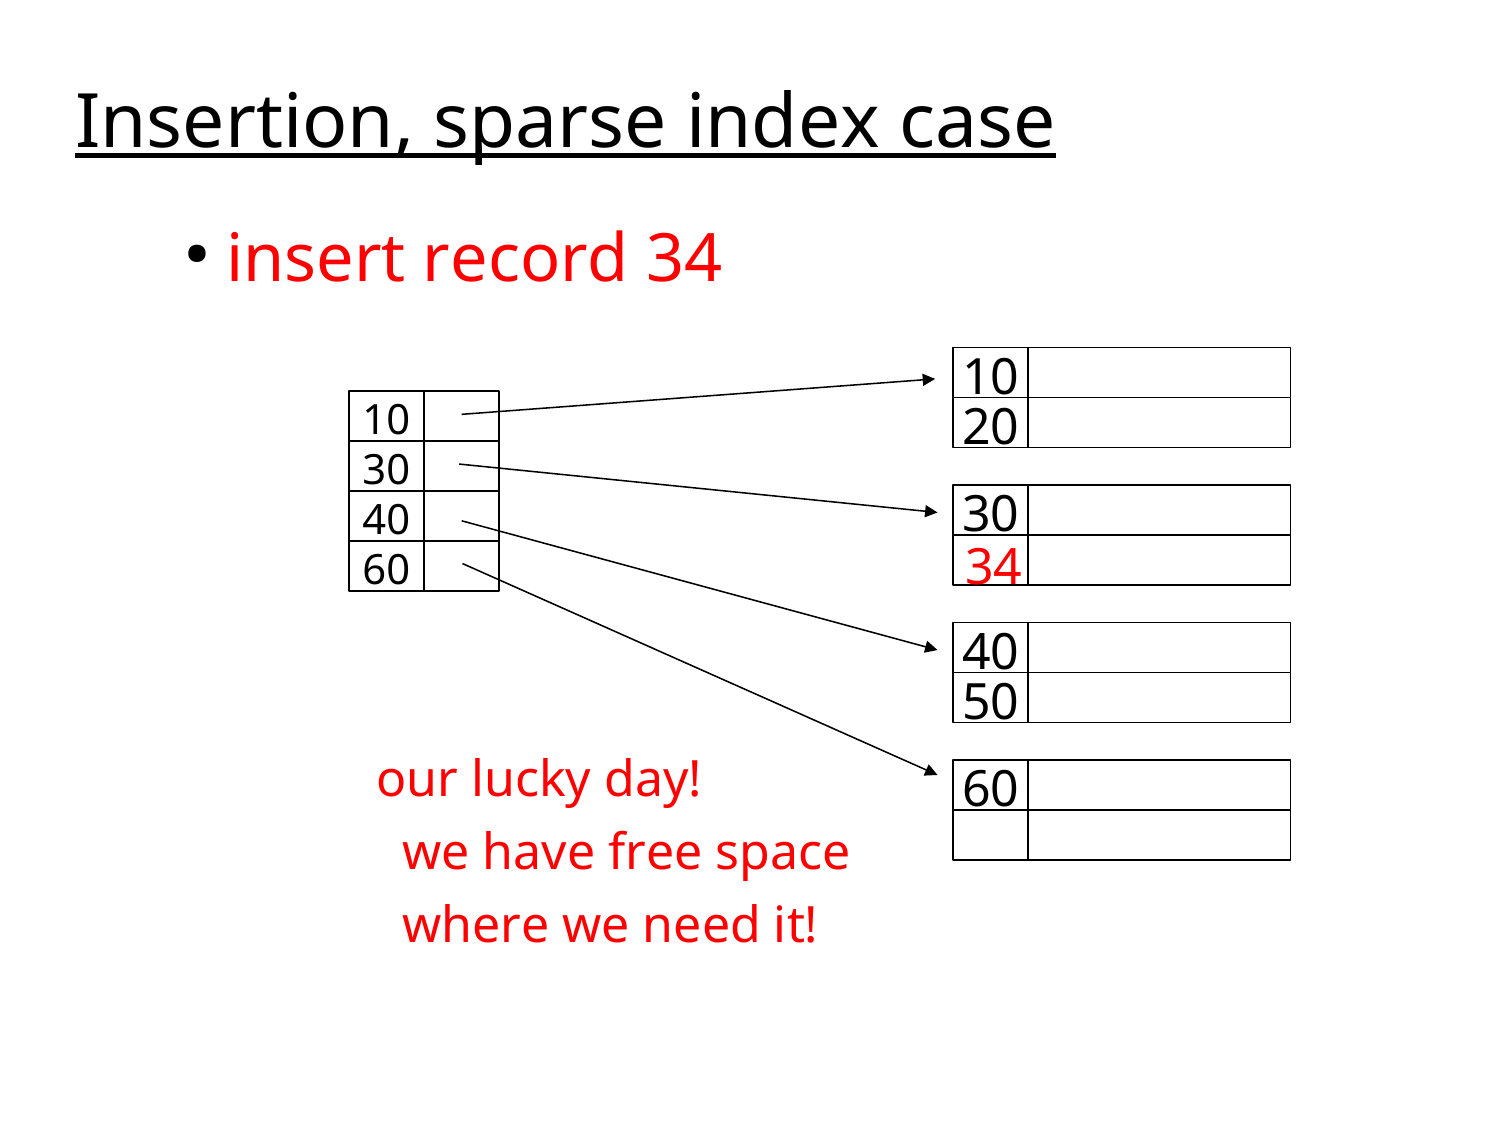

Insertion, sparse index case
 insert record 34
10
20
10
30
30
40
34
 our lucky day!
 we have free space
 where we need it!
60
40
50
60